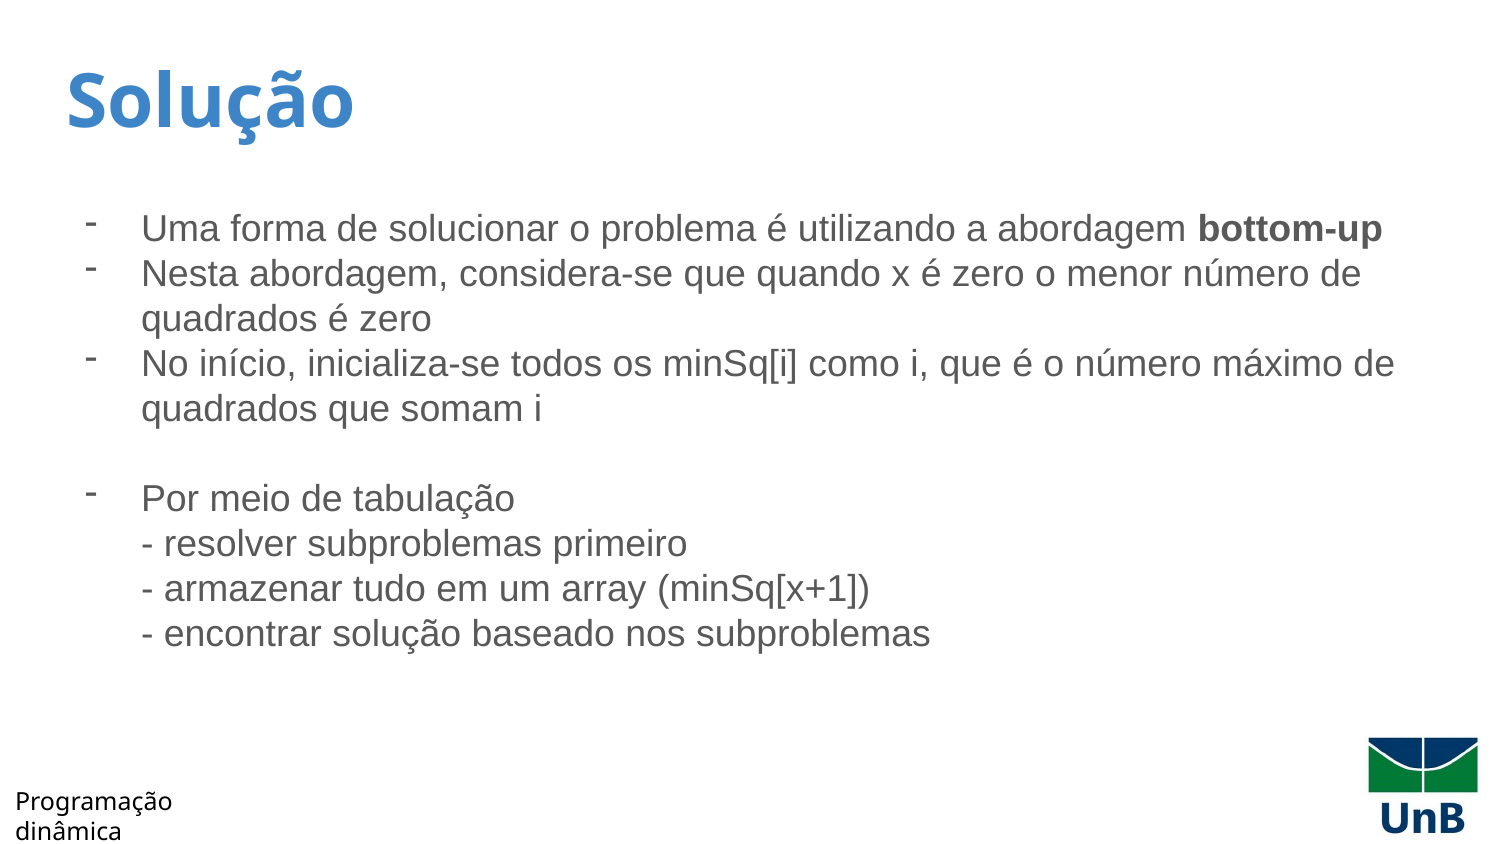

# Solução
Uma forma de solucionar o problema é utilizando a abordagem bottom-up
Nesta abordagem, considera-se que quando x é zero o menor número de quadrados é zero
No início, inicializa-se todos os minSq[i] como i, que é o número máximo de quadrados que somam i
Por meio de tabulação
- resolver subproblemas primeiro
- armazenar tudo em um array (minSq[x+1])
- encontrar solução baseado nos subproblemas
Programação dinâmica